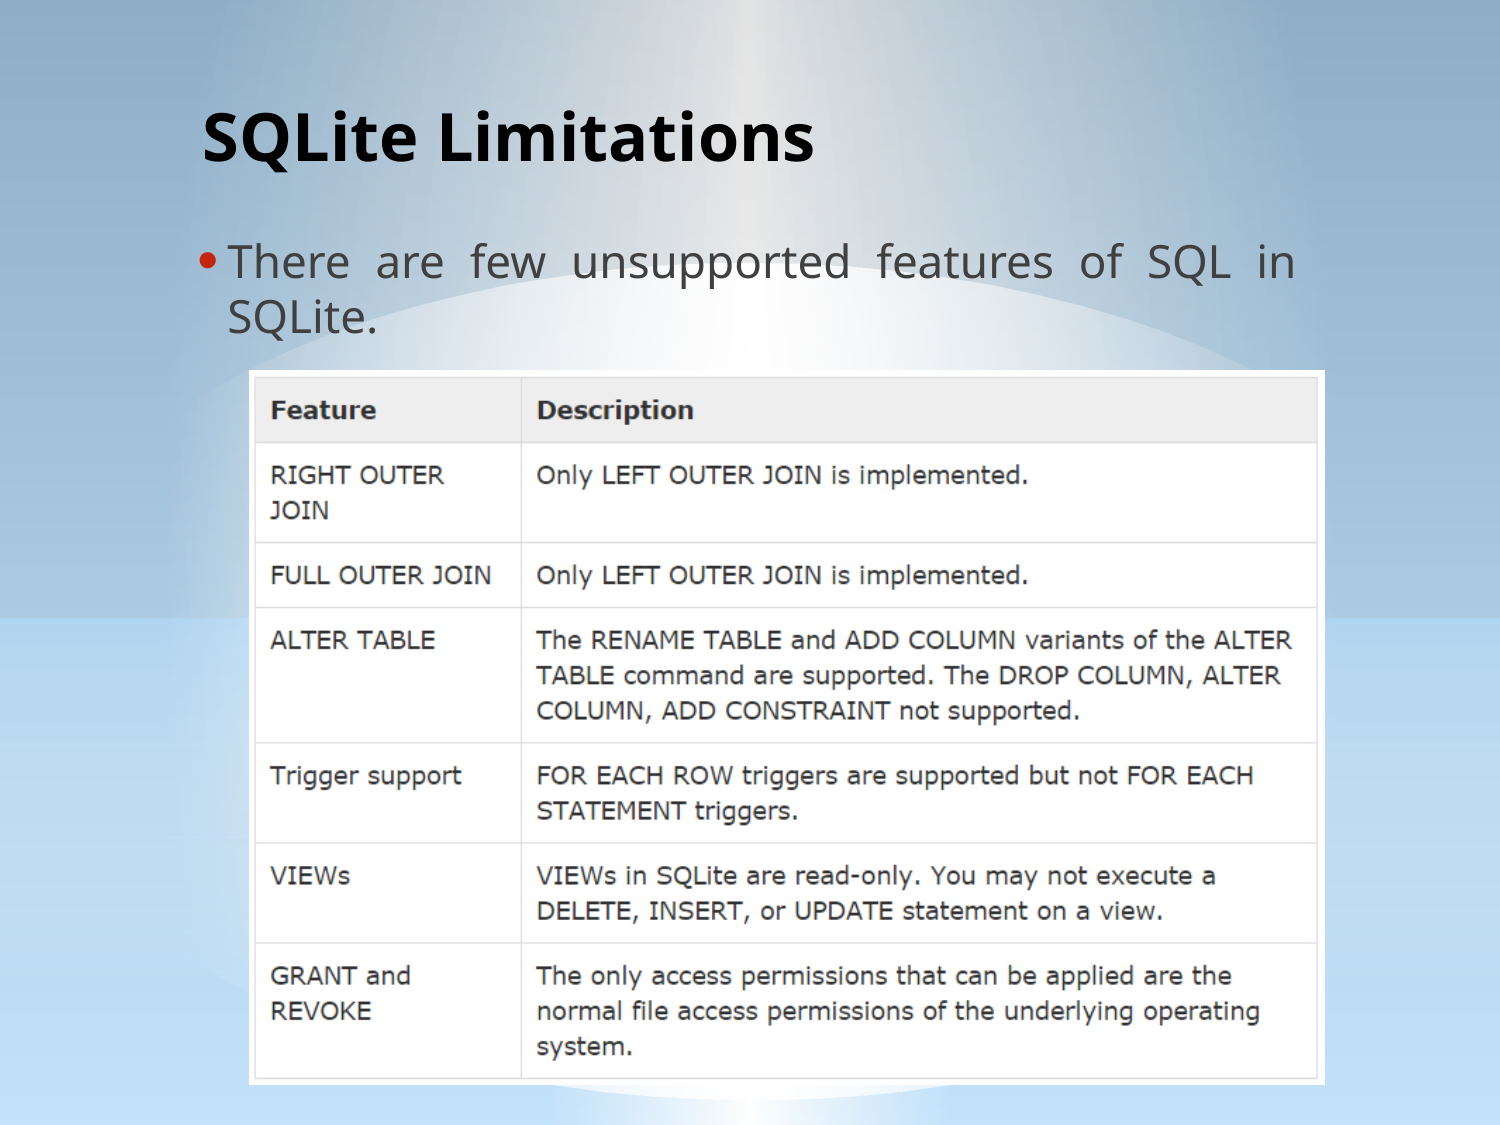

# SQLite Limitations
There are few unsupported features of SQL in SQLite.